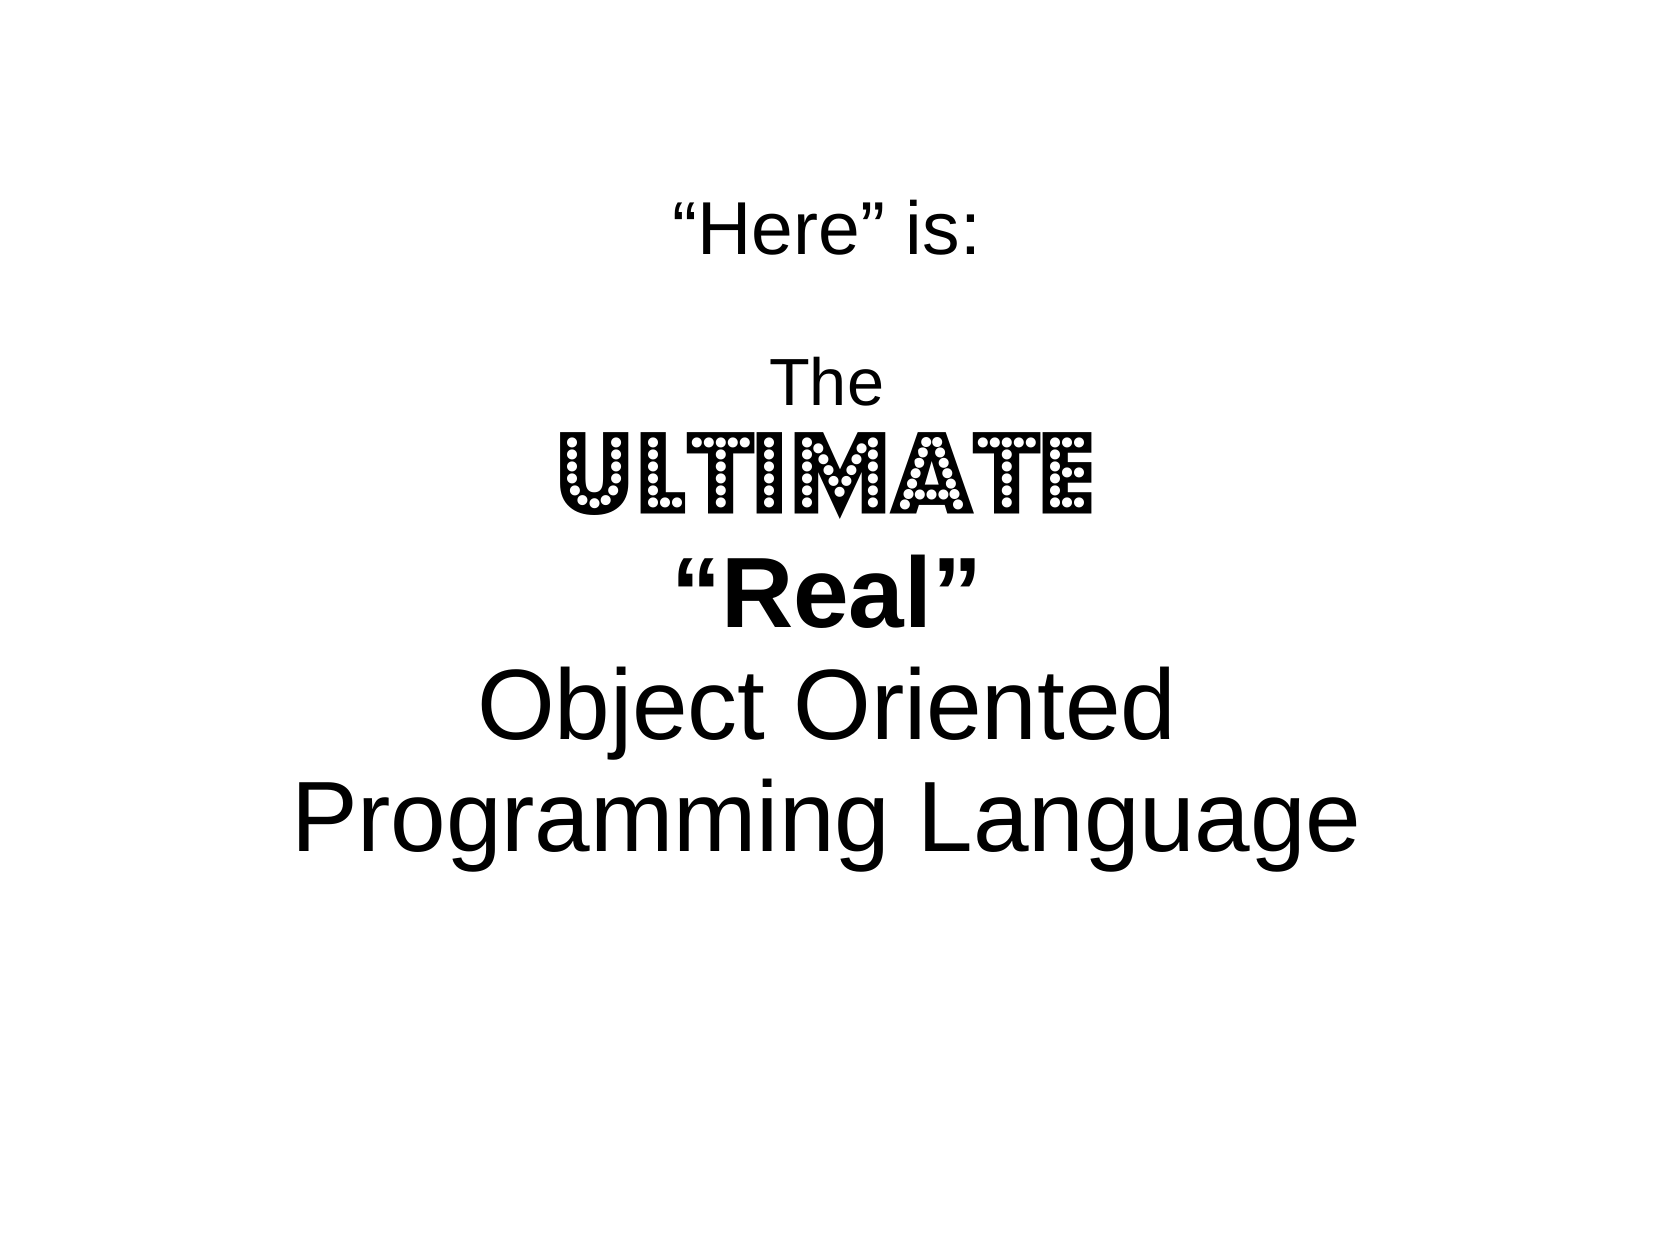

# “Here” is:
The
Ultimate
“Real”
Object Oriented
Programming Language